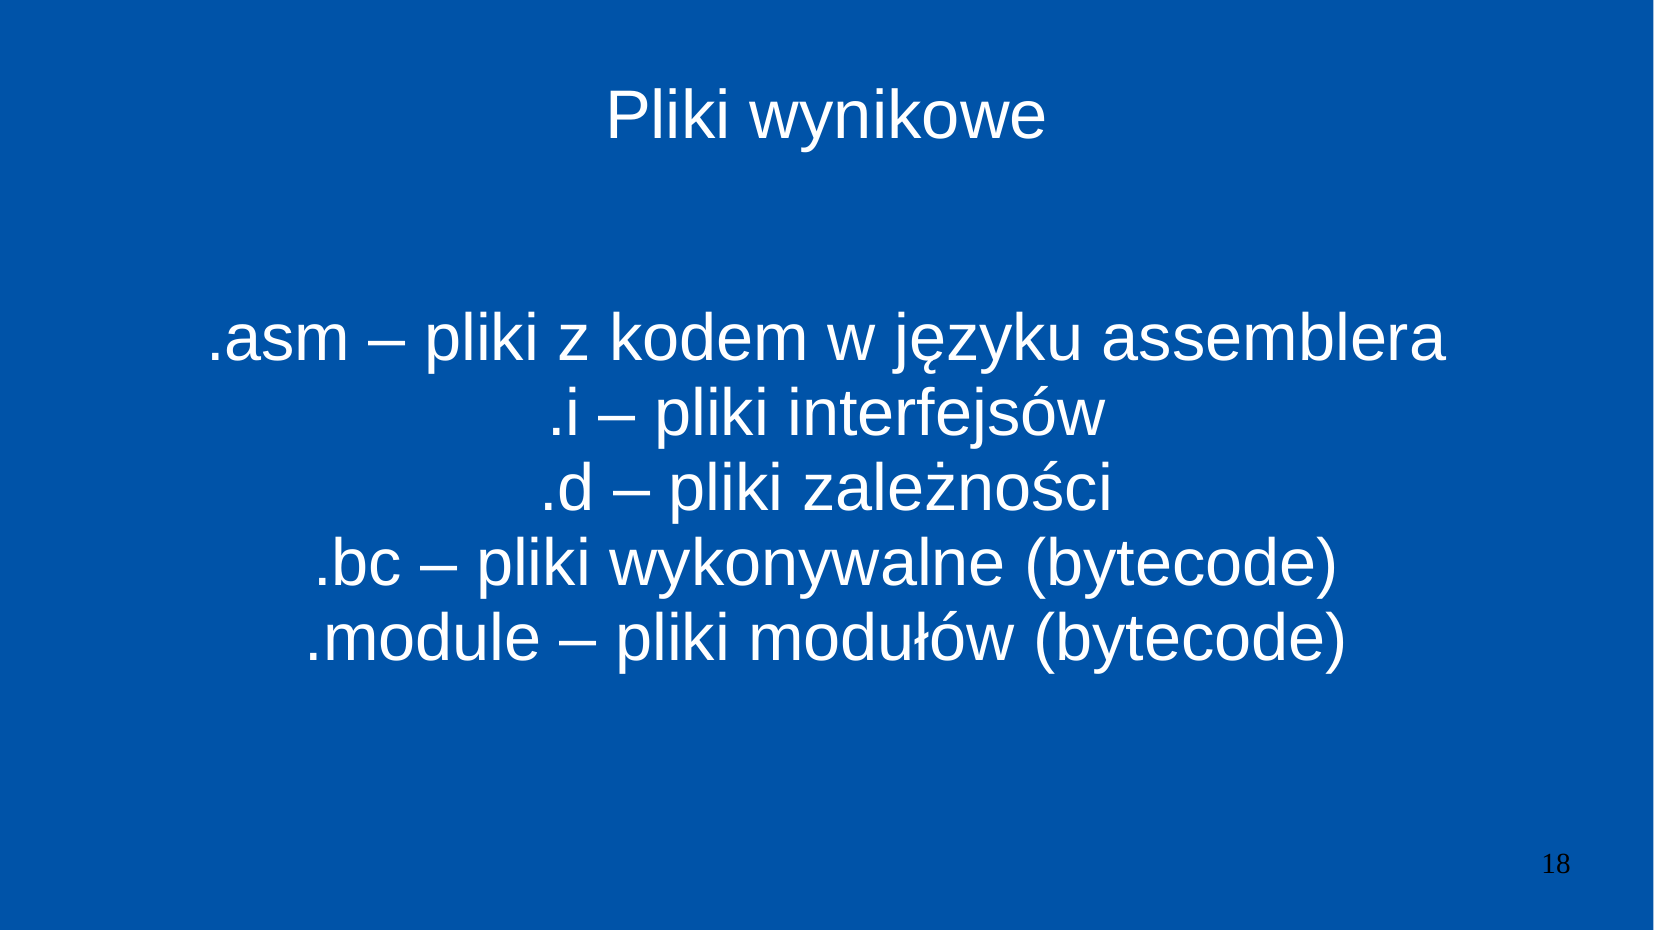

# Pliki wynikowe
.asm – pliki z kodem w języku assemblera
.i – pliki interfejsów
.d – pliki zależności
.bc – pliki wykonywalne (bytecode)
.module – pliki modułów (bytecode)
18